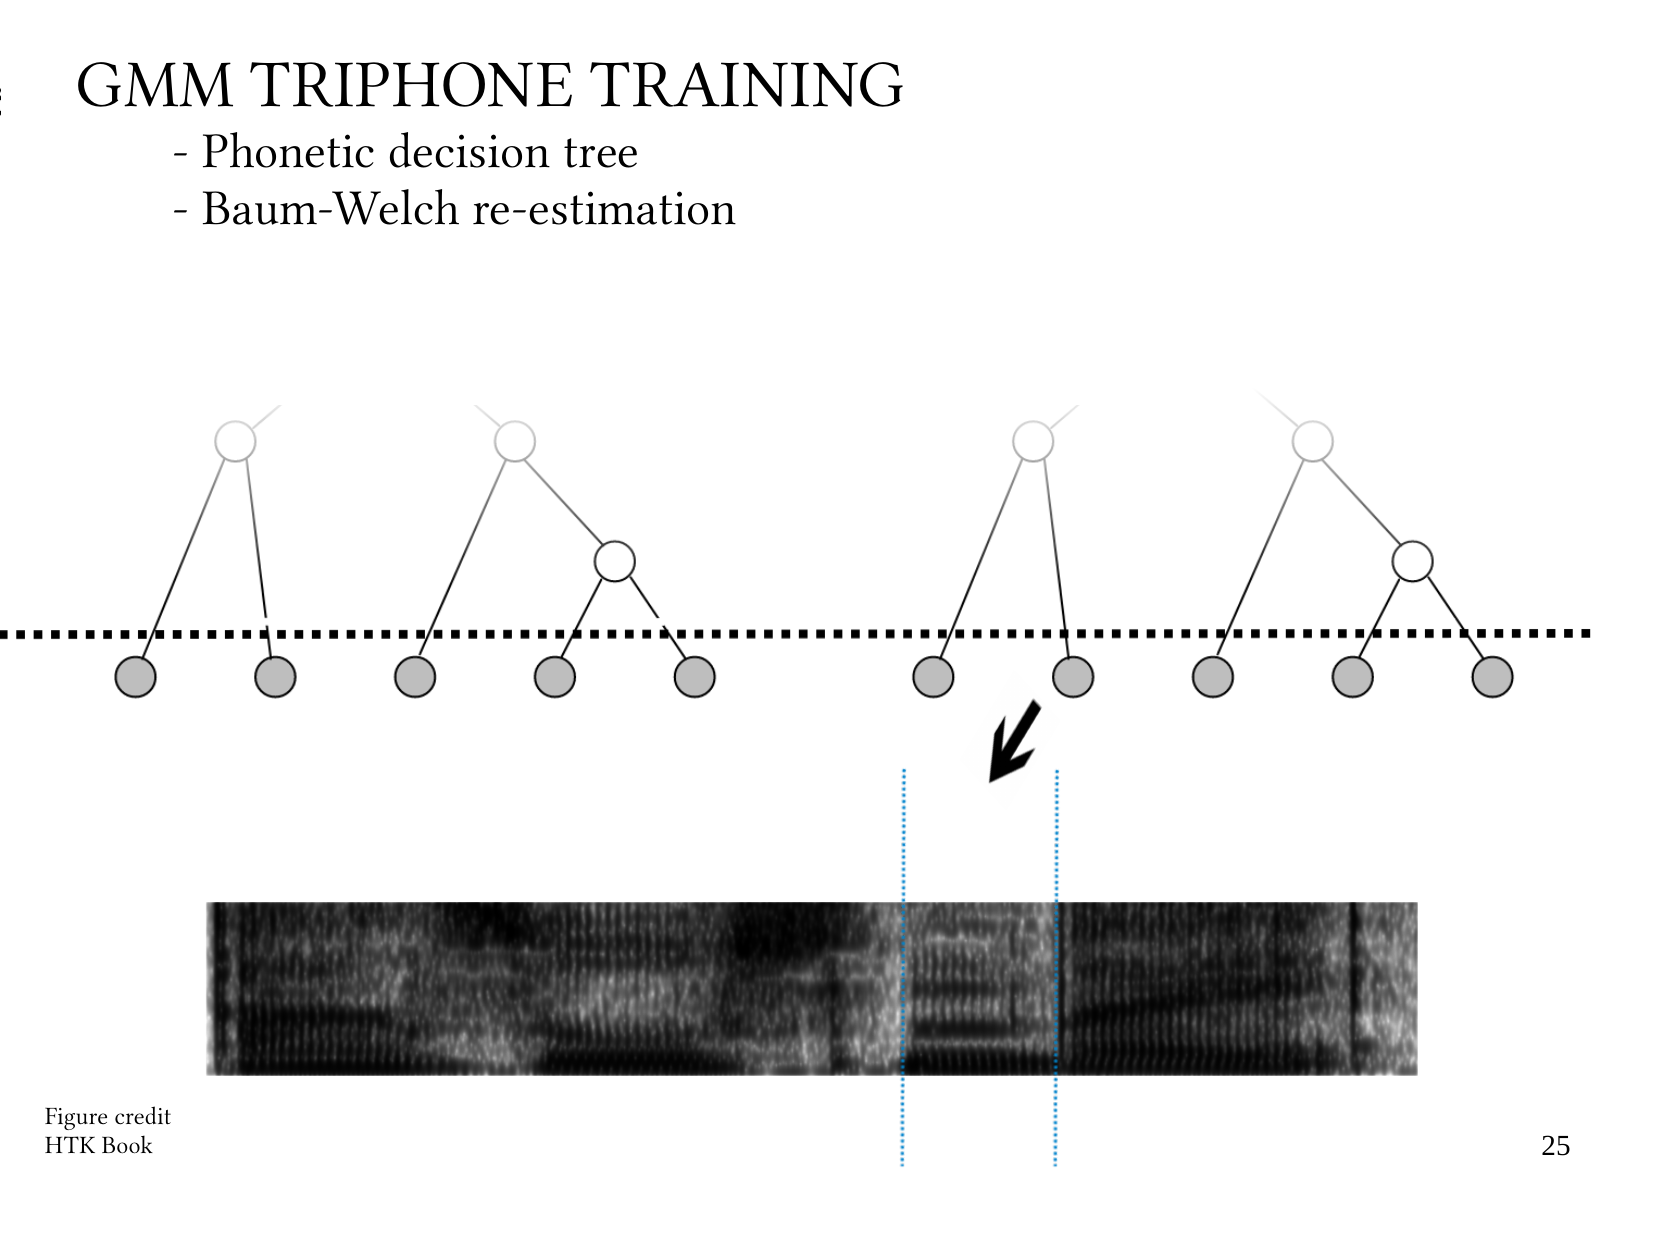

GMM TRIPHONE TRAINING
 - Phonetic decision tree
 - Baum-Welch re-estimation
Figure credit
HTK Book
25